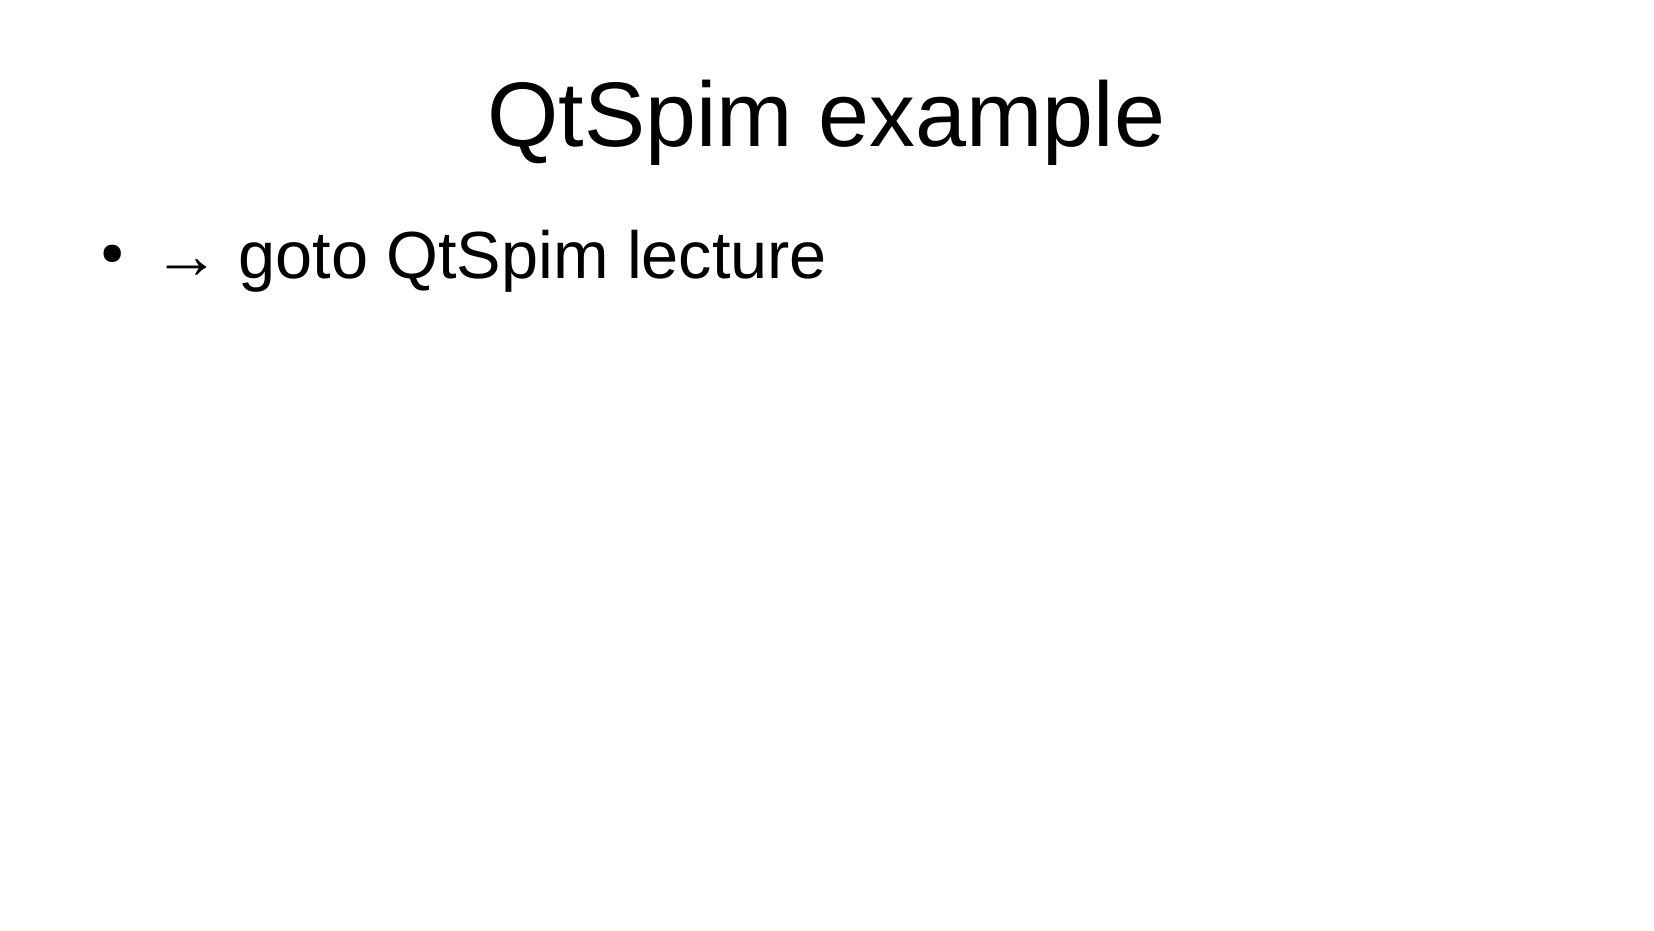

# QtSpim example
→ goto QtSpim lecture